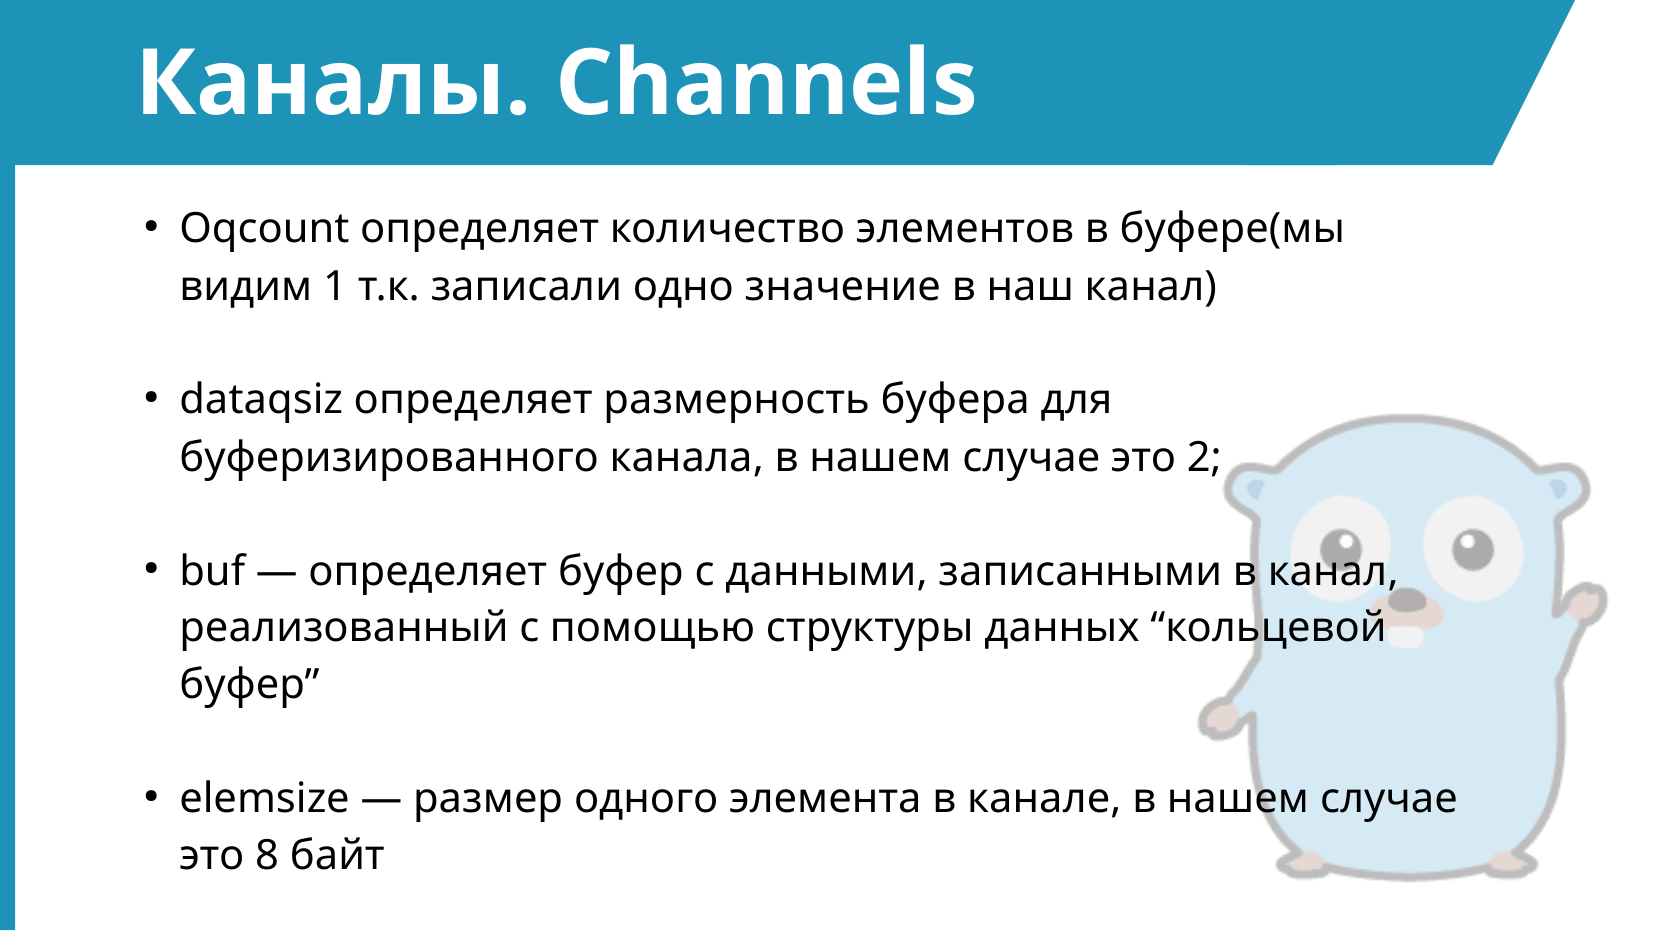

# Каналы. Channels
Оqcount определяет количество элементов в буфере(мы видим 1 т.к. записали одно значение в наш канал)
dataqsiz определяет размерность буфера для буферизированного канала, в нашем случае это 2;
buf — определяет буфер с данными, записанными в канал, реализованный с помощью структуры данных “кольцевой буфер”
elemsize — размер одного элемента в канале, в нашем случае это 8 байт